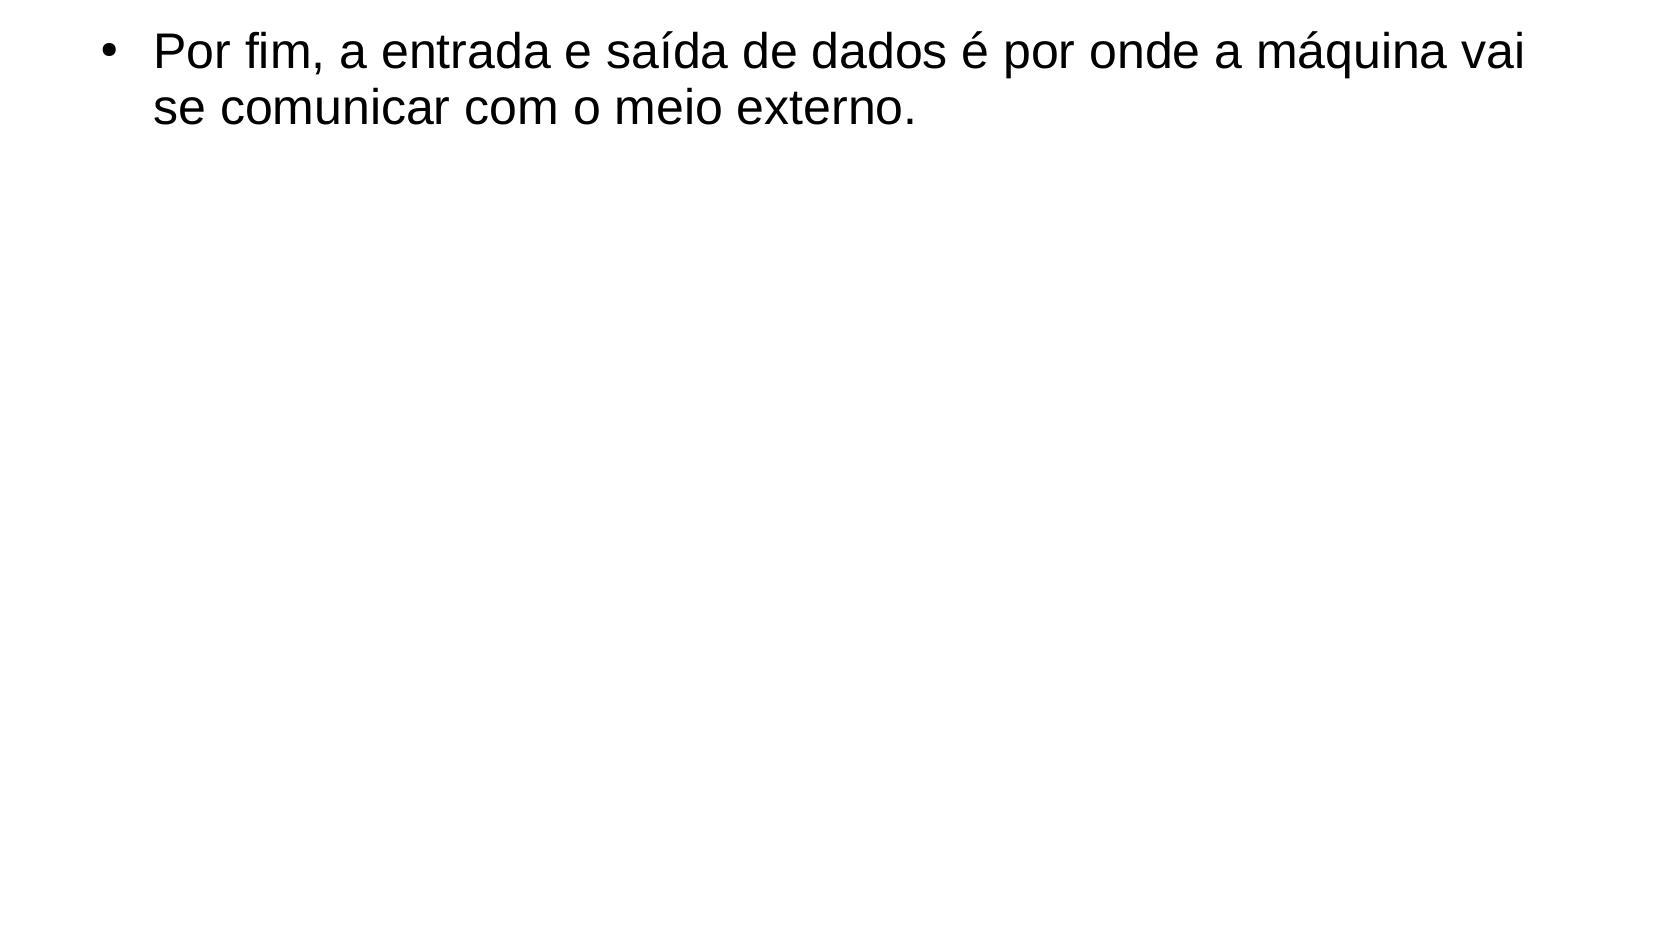

# Por fim, a entrada e saída de dados é por onde a máquina vai se comunicar com o meio externo.